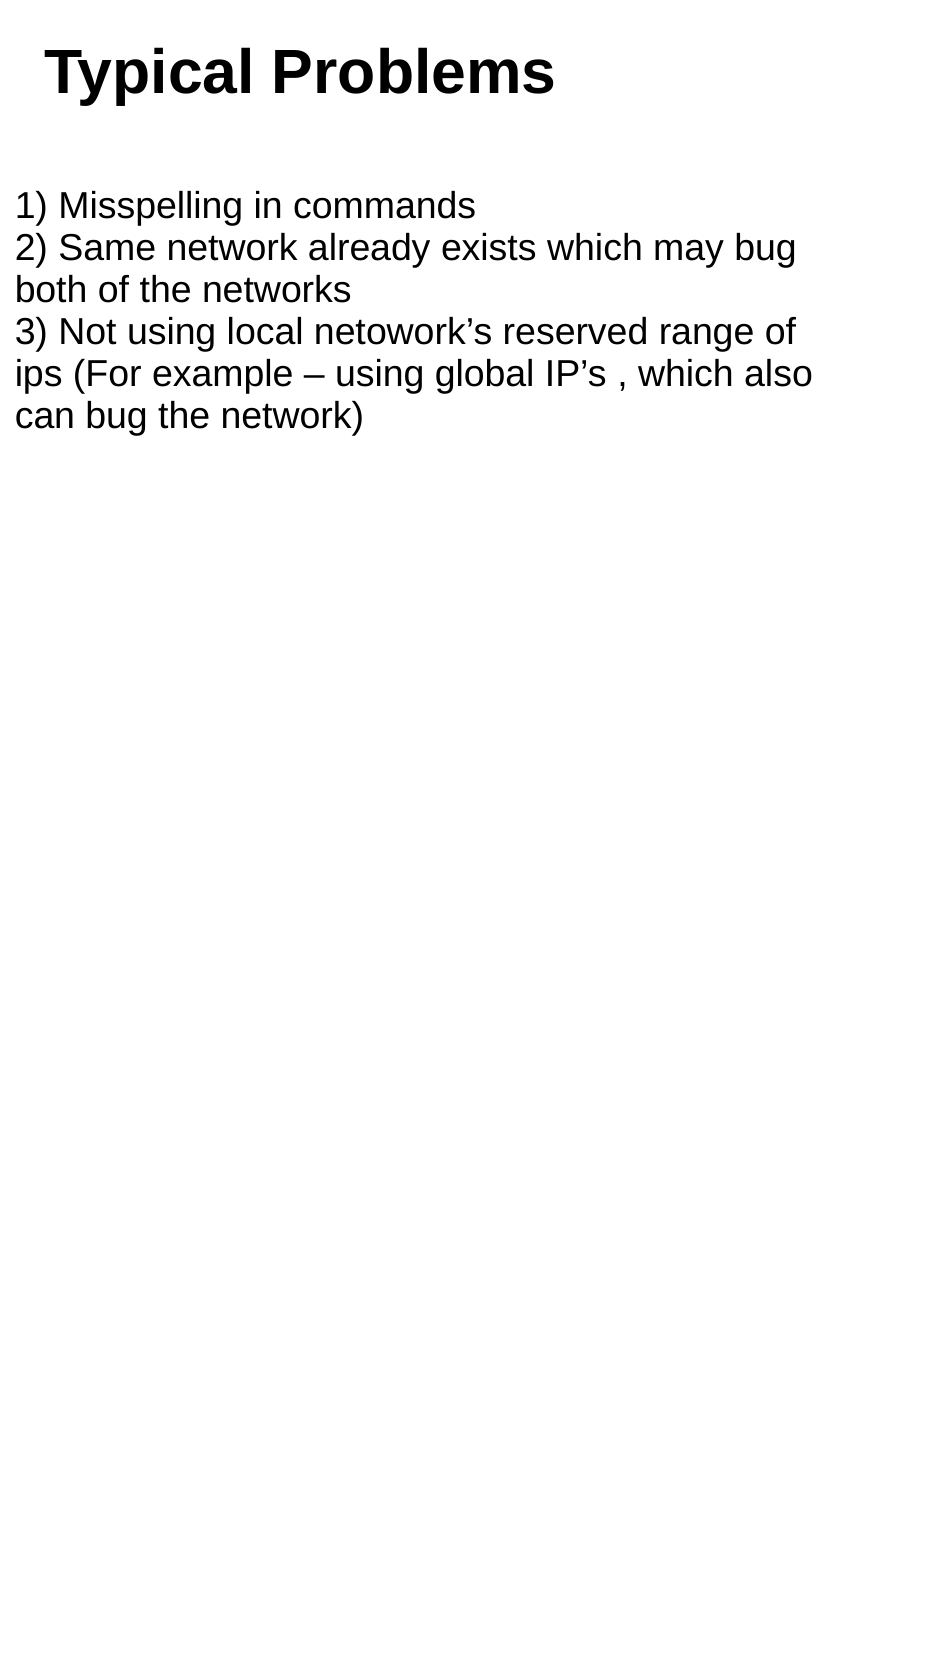

Typical Problems
1) Misspelling in commands
2) Same network already exists which may bug both of the networks
3) Not using local netowork’s reserved range of ips (For example – using global IP’s , which also can bug the network)